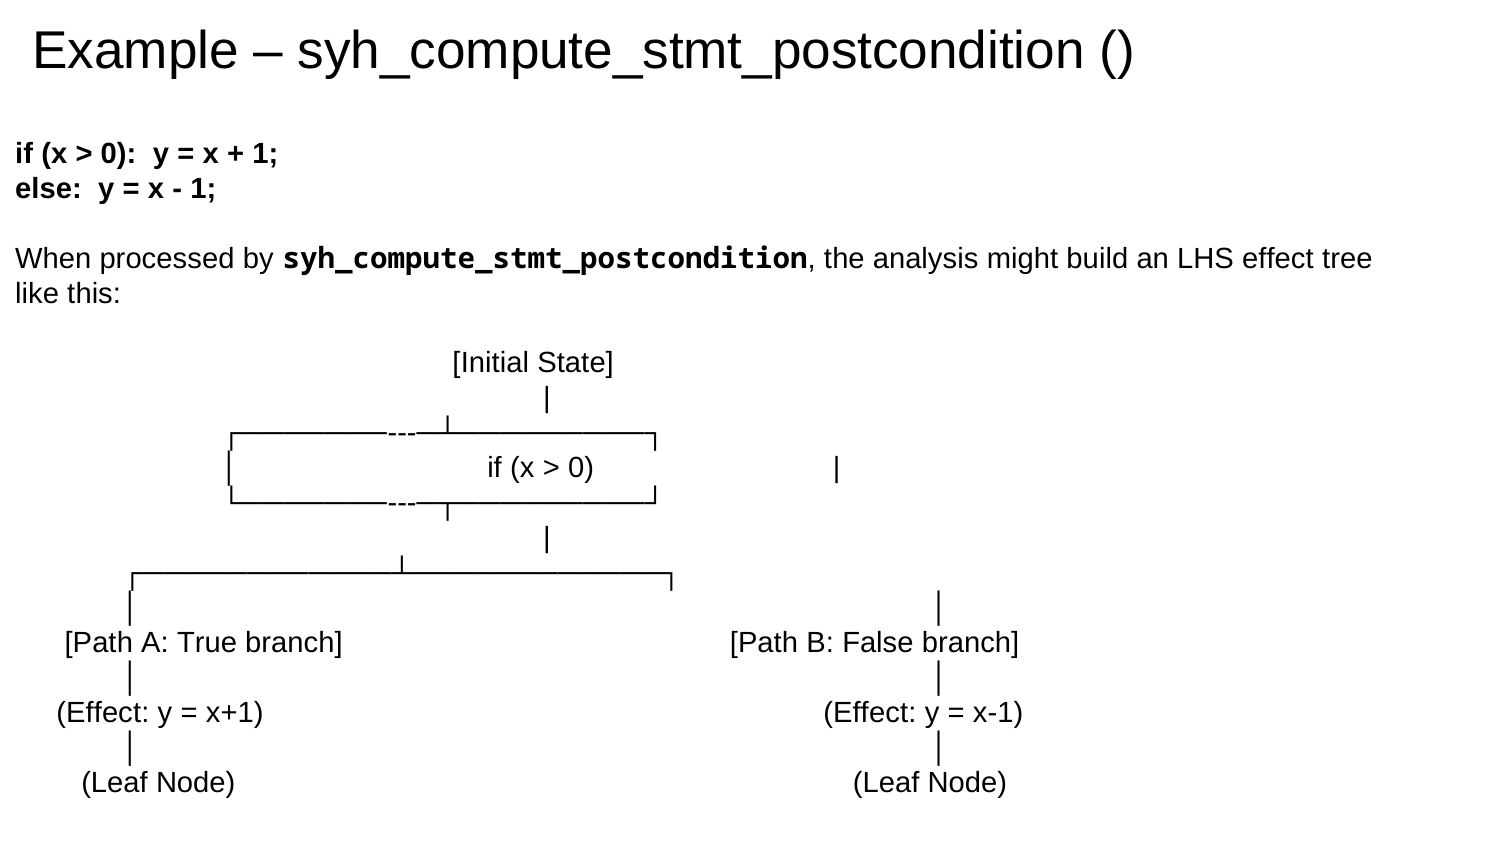

# Example – syh_compute_stmt_postcondition ()
if (x > 0): y = x + 1;
else: y = x - 1;
When processed by syh_compute_stmt_postcondition, the analysis might build an LHS effect tree like this:
                       [Initial State]
                           |
                 ┌───────---─┴─────────┐
                 │       if (x > 0)    |
                  └───────---─┬─────────┘
                           |
             ┌────────────┴────────────┐
             │                         │
      [Path A: True branch]    [Path B: False branch]
             │                         │
     (Effect: y = x+1)           (Effect: y = x-1)
             │                         │
        (Leaf Node)                (Leaf Node)